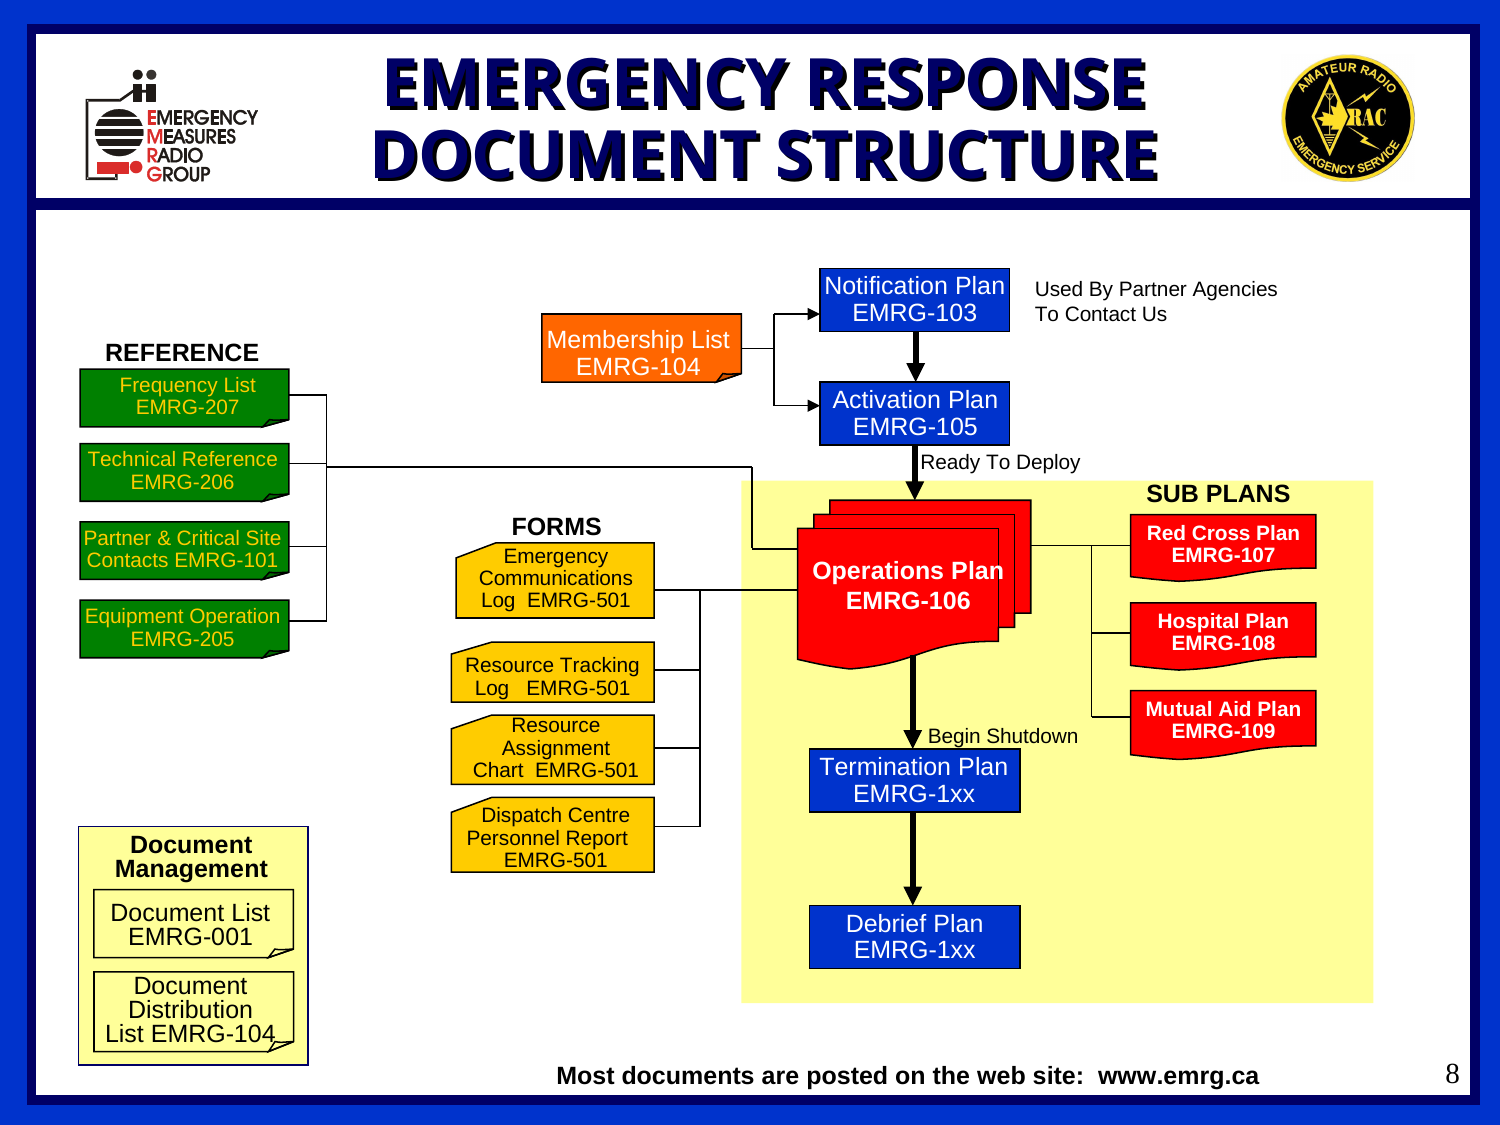

EMERGENCY RESPONSE
DOCUMENT STRUCTURE
Notification Plan
EMRG-103
Used By Partner Agencies
To Contact Us
Membership List
EMRG-104
REFERENCE
Frequency List
EMRG-207
Activation Plan
EMRG-105
Ready To Deploy
Technical Reference
EMRG-206
SUB PLANS
Operations Plan
EMRG-106
FORMS
Red Cross Plan
EMRG-107
Partner & Critical Site
Contacts EMRG-101
Emergency Communications
Log EMRG-501
Equipment Operation
EMRG-205
Hospital Plan
EMRG-108
Resource Tracking
Log EMRG-501
Mutual Aid Plan
EMRG-109
Resource Assignment
Chart EMRG-501
Begin Shutdown
Termination Plan
EMRG-1xx
Dispatch Centre Personnel Report EMRG-501
Document
Management
Document List
EMRG-001
Debrief Plan
EMRG-1xx
Document Distribution
List EMRG-104
8
Most documents are posted on the web site: www.emrg.ca